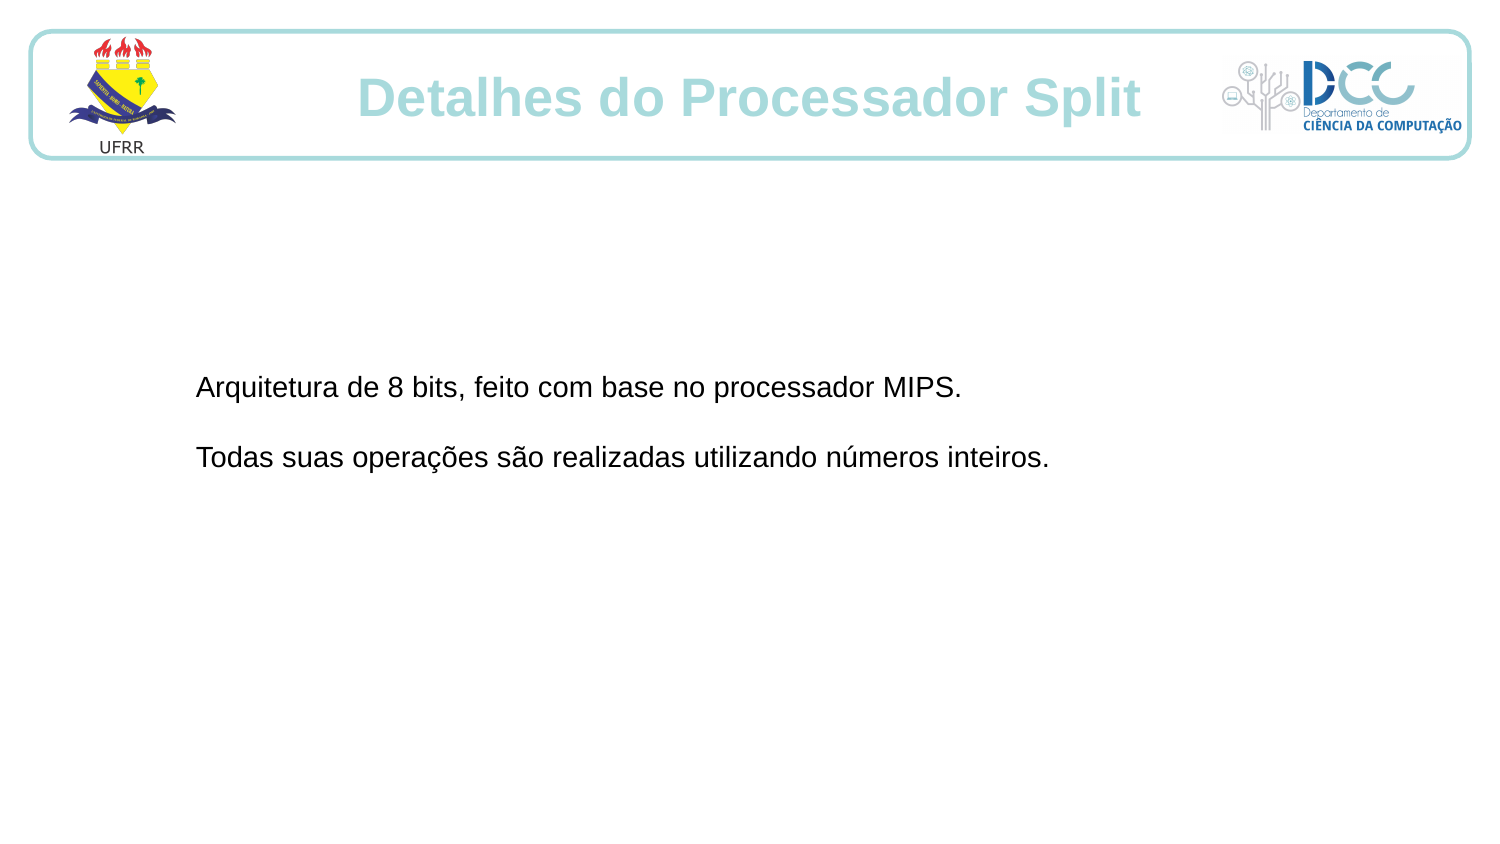

Detalhes do Processador Split
Arquitetura de 8 bits, feito com base no processador MIPS.
Todas suas operações são realizadas utilizando números inteiros.